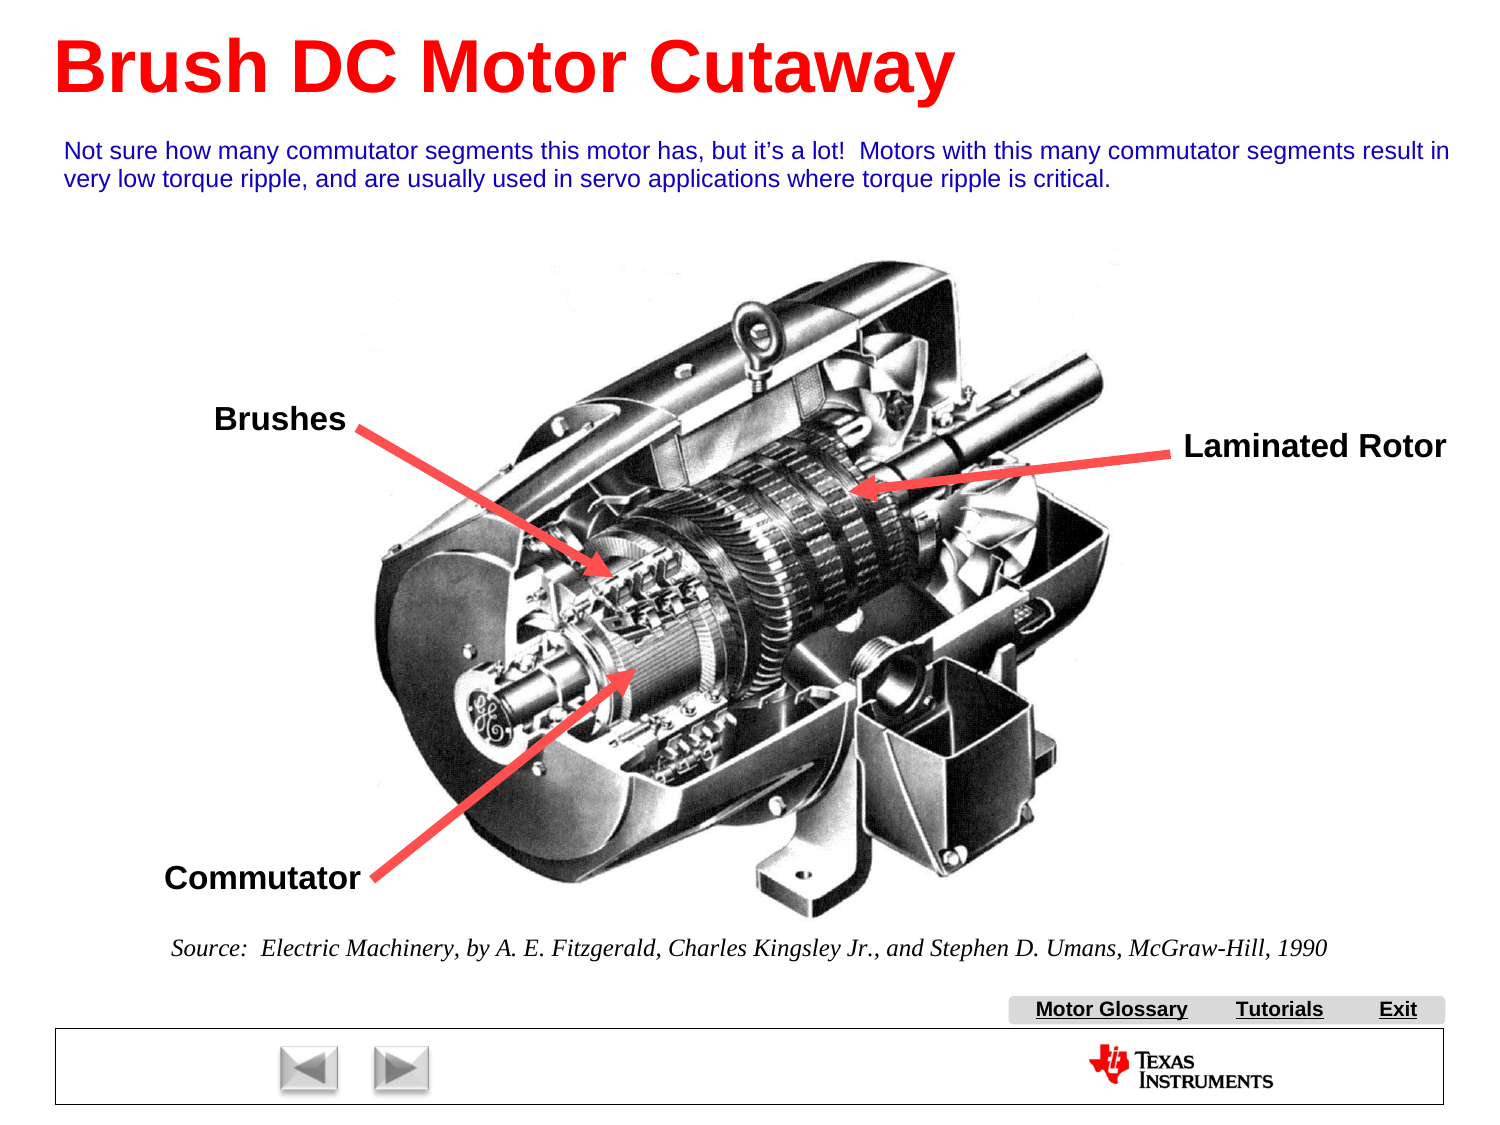

# Brush DC Motor Cutaway
Not sure how many commutator segments this motor has, but it’s a lot! Motors with this many commutator segments result in very low torque ripple, and are usually used in servo applications where torque ripple is critical.
Brushes
Laminated Rotor
Commutator
Source: Electric Machinery, by A. E. Fitzgerald, Charles Kingsley Jr., and Stephen D. Umans, McGraw-Hill, 1990